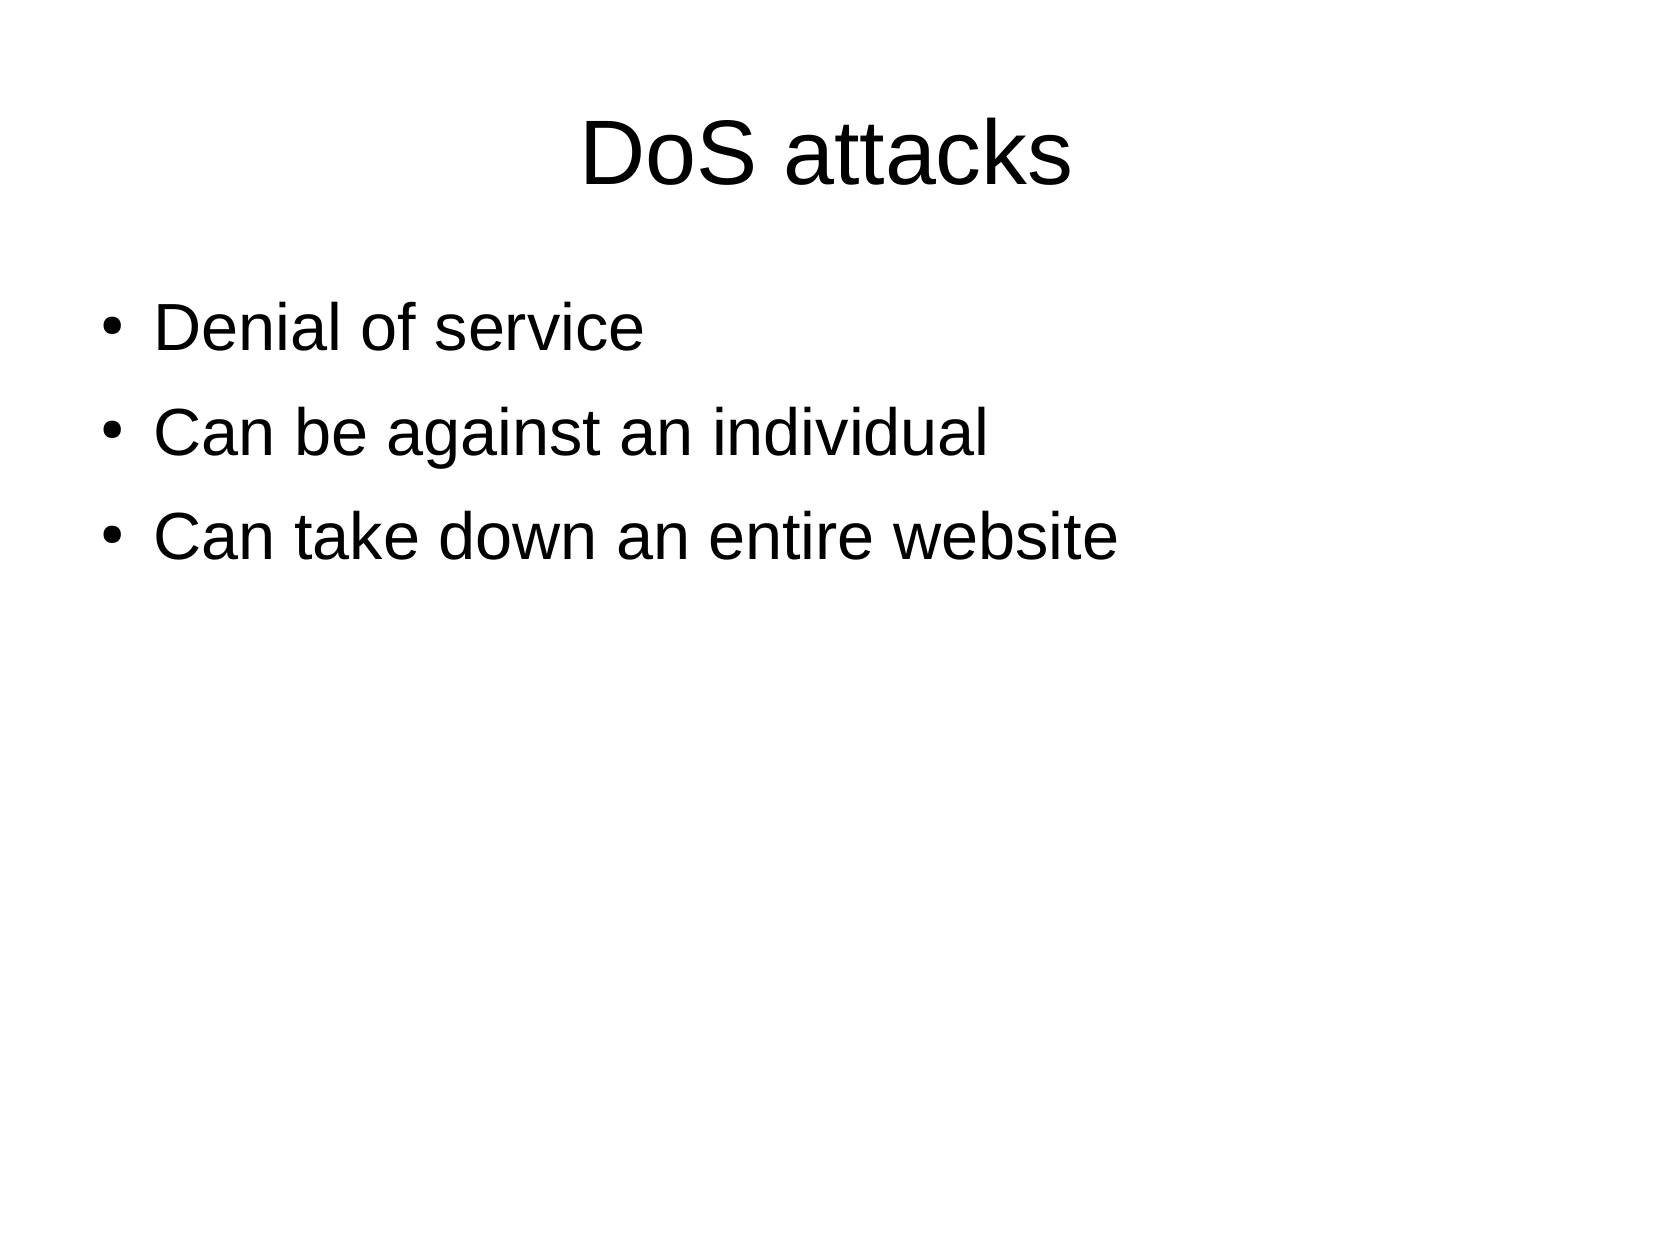

# DoS attacks
Denial of service
Can be against an individual
Can take down an entire website